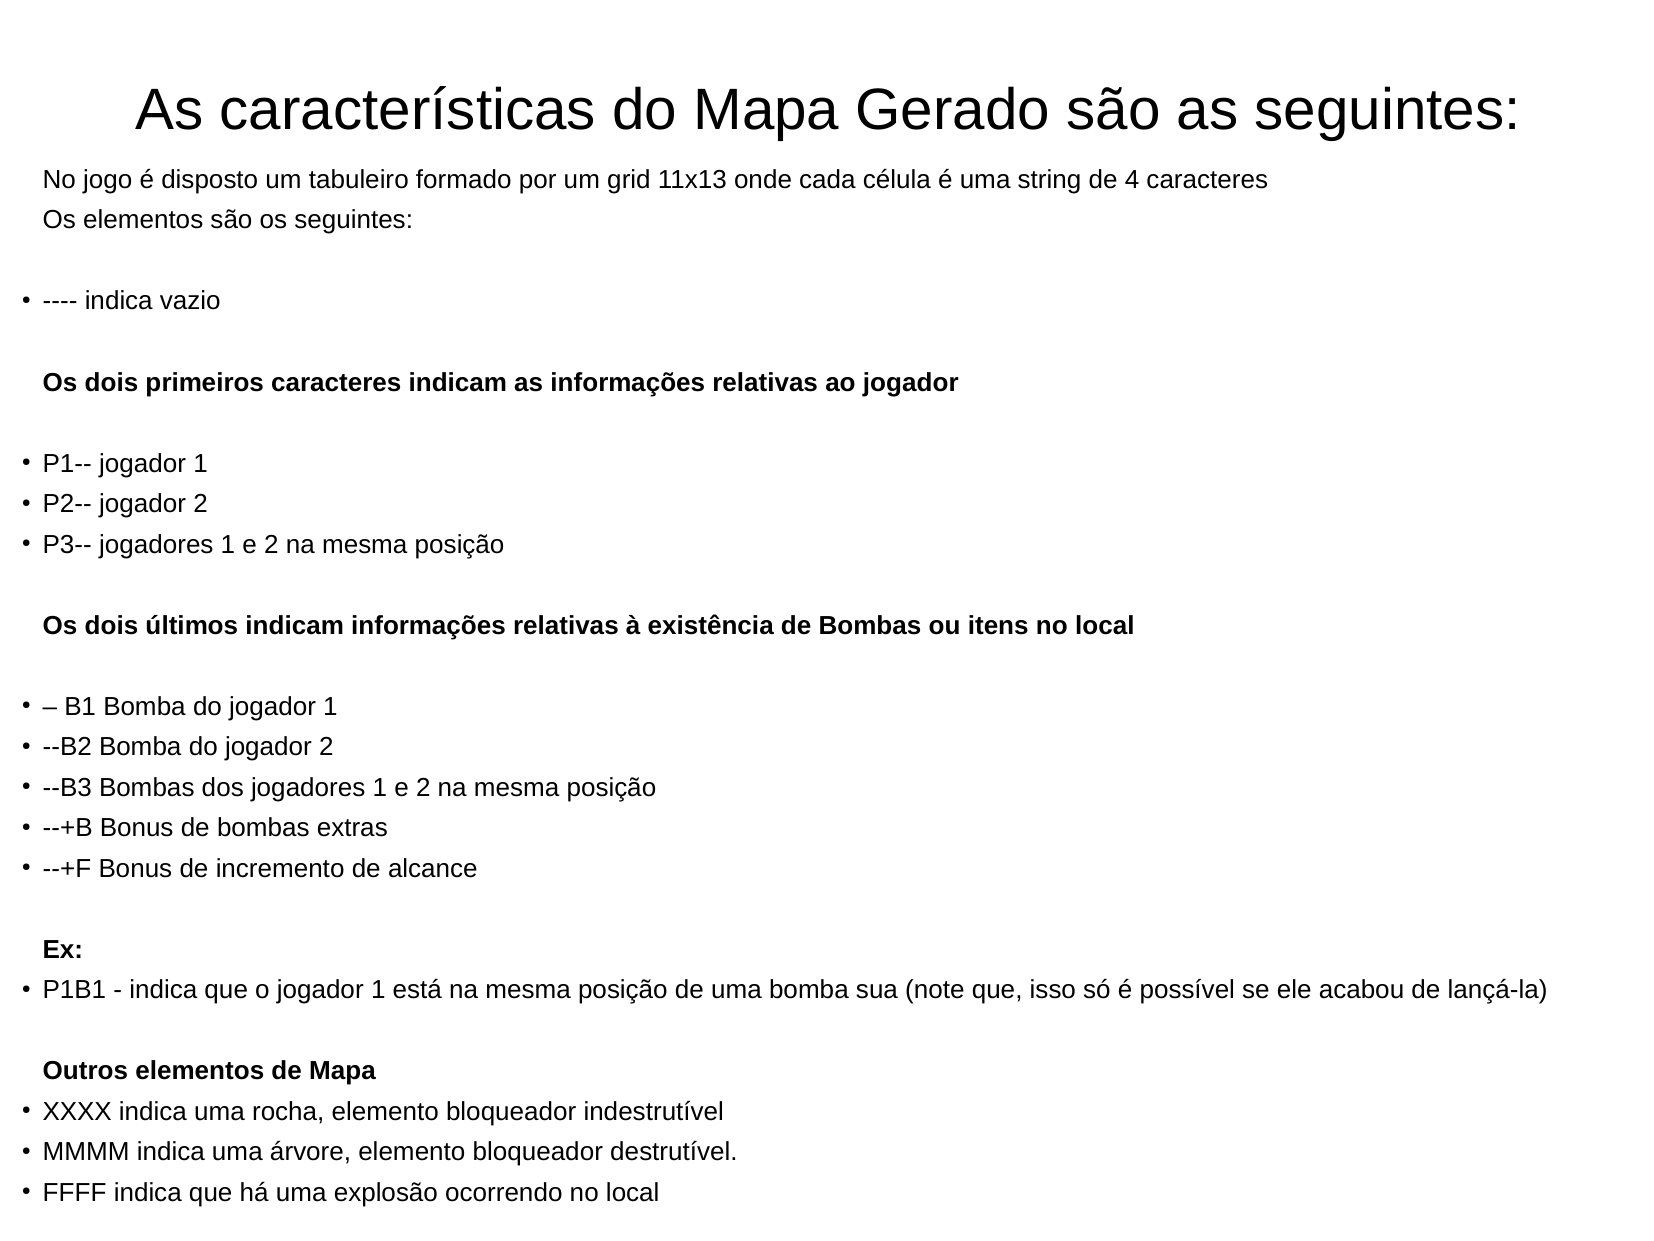

# As características do Mapa Gerado são as seguintes:
No jogo é disposto um tabuleiro formado por um grid 11x13 onde cada célula é uma string de 4 caracteres
Os elementos são os seguintes:
---- indica vazio
Os dois primeiros caracteres indicam as informações relativas ao jogador
P1-- jogador 1
P2-- jogador 2
P3-- jogadores 1 e 2 na mesma posição
Os dois últimos indicam informações relativas à existência de Bombas ou itens no local
– B1 Bomba do jogador 1
--B2 Bomba do jogador 2
--B3 Bombas dos jogadores 1 e 2 na mesma posição
--+B Bonus de bombas extras
--+F Bonus de incremento de alcance
Ex:
P1B1 - indica que o jogador 1 está na mesma posição de uma bomba sua (note que, isso só é possível se ele acabou de lançá-la)
Outros elementos de Mapa
XXXX indica uma rocha, elemento bloqueador indestrutível
MMMM indica uma árvore, elemento bloqueador destrutível.
FFFF indica que há uma explosão ocorrendo no local